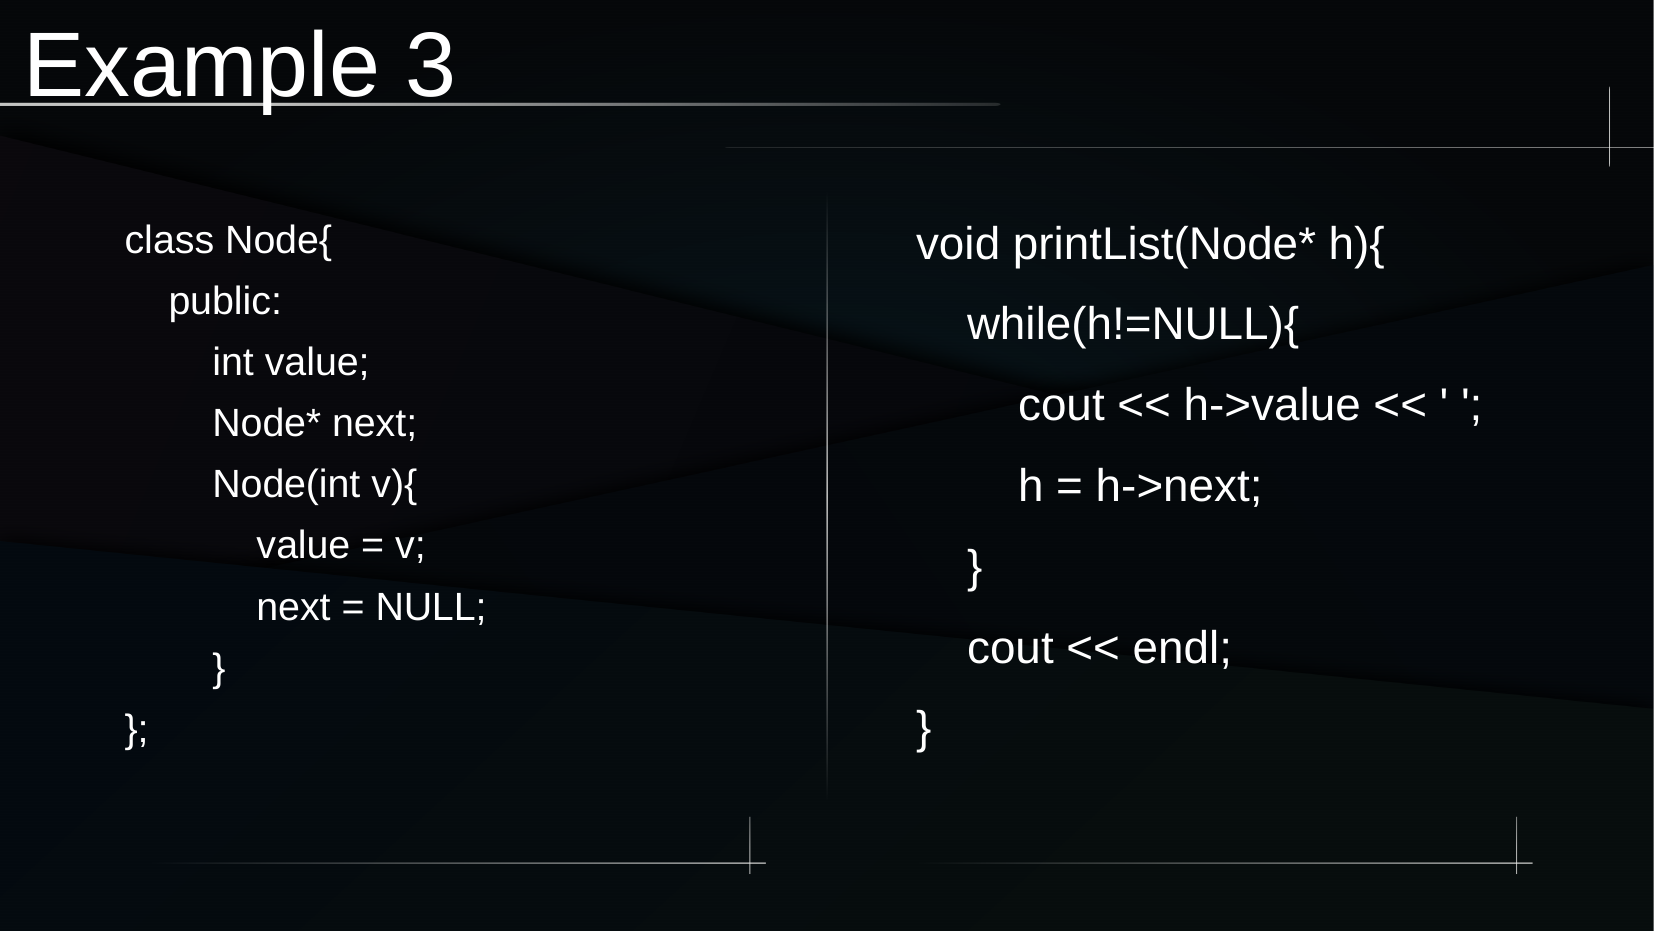

# Example 3
class Node{
 public:
 int value;
 Node* next;
 Node(int v){
 value = v;
 next = NULL;
 }
};
void printList(Node* h){
 while(h!=NULL){
 cout << h->value << ' ';
 h = h->next;
 }
 cout << endl;
}